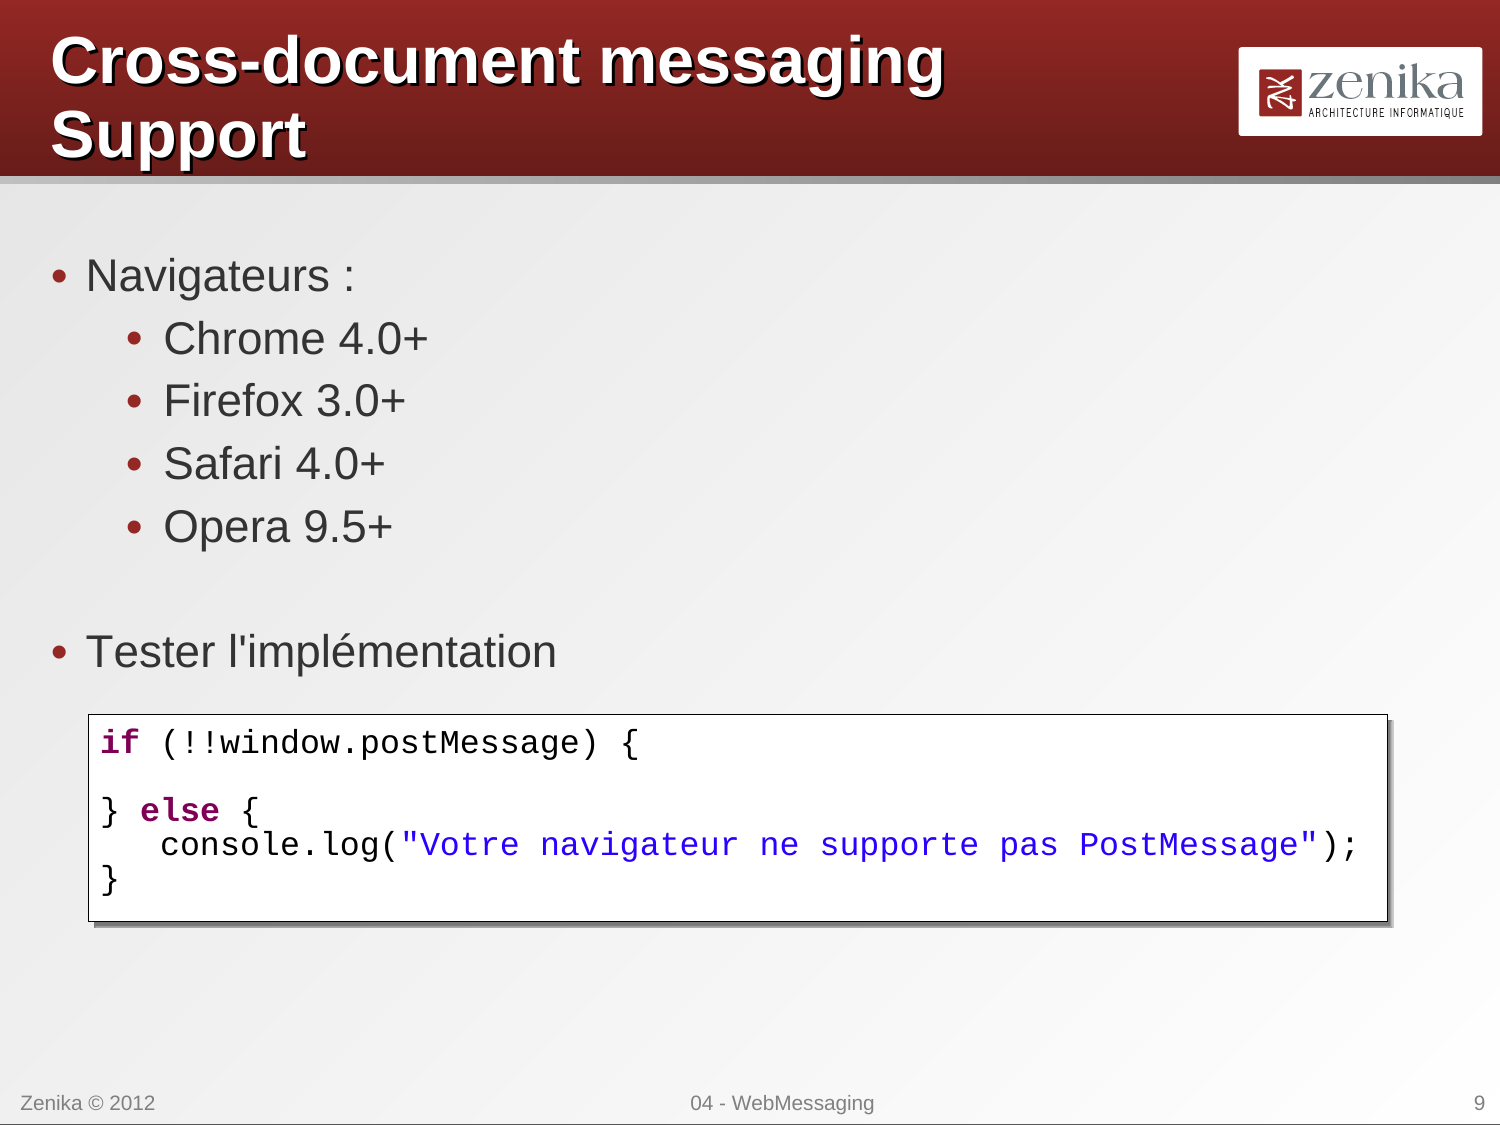

# Cross-document messaging Support
Navigateurs :
Chrome 4.0+
Firefox 3.0+
Safari 4.0+
Opera 9.5+
Tester l'implémentation
if (!!window.postMessage) {
} else {
 console.log("Votre navigateur ne supporte pas PostMessage");
}